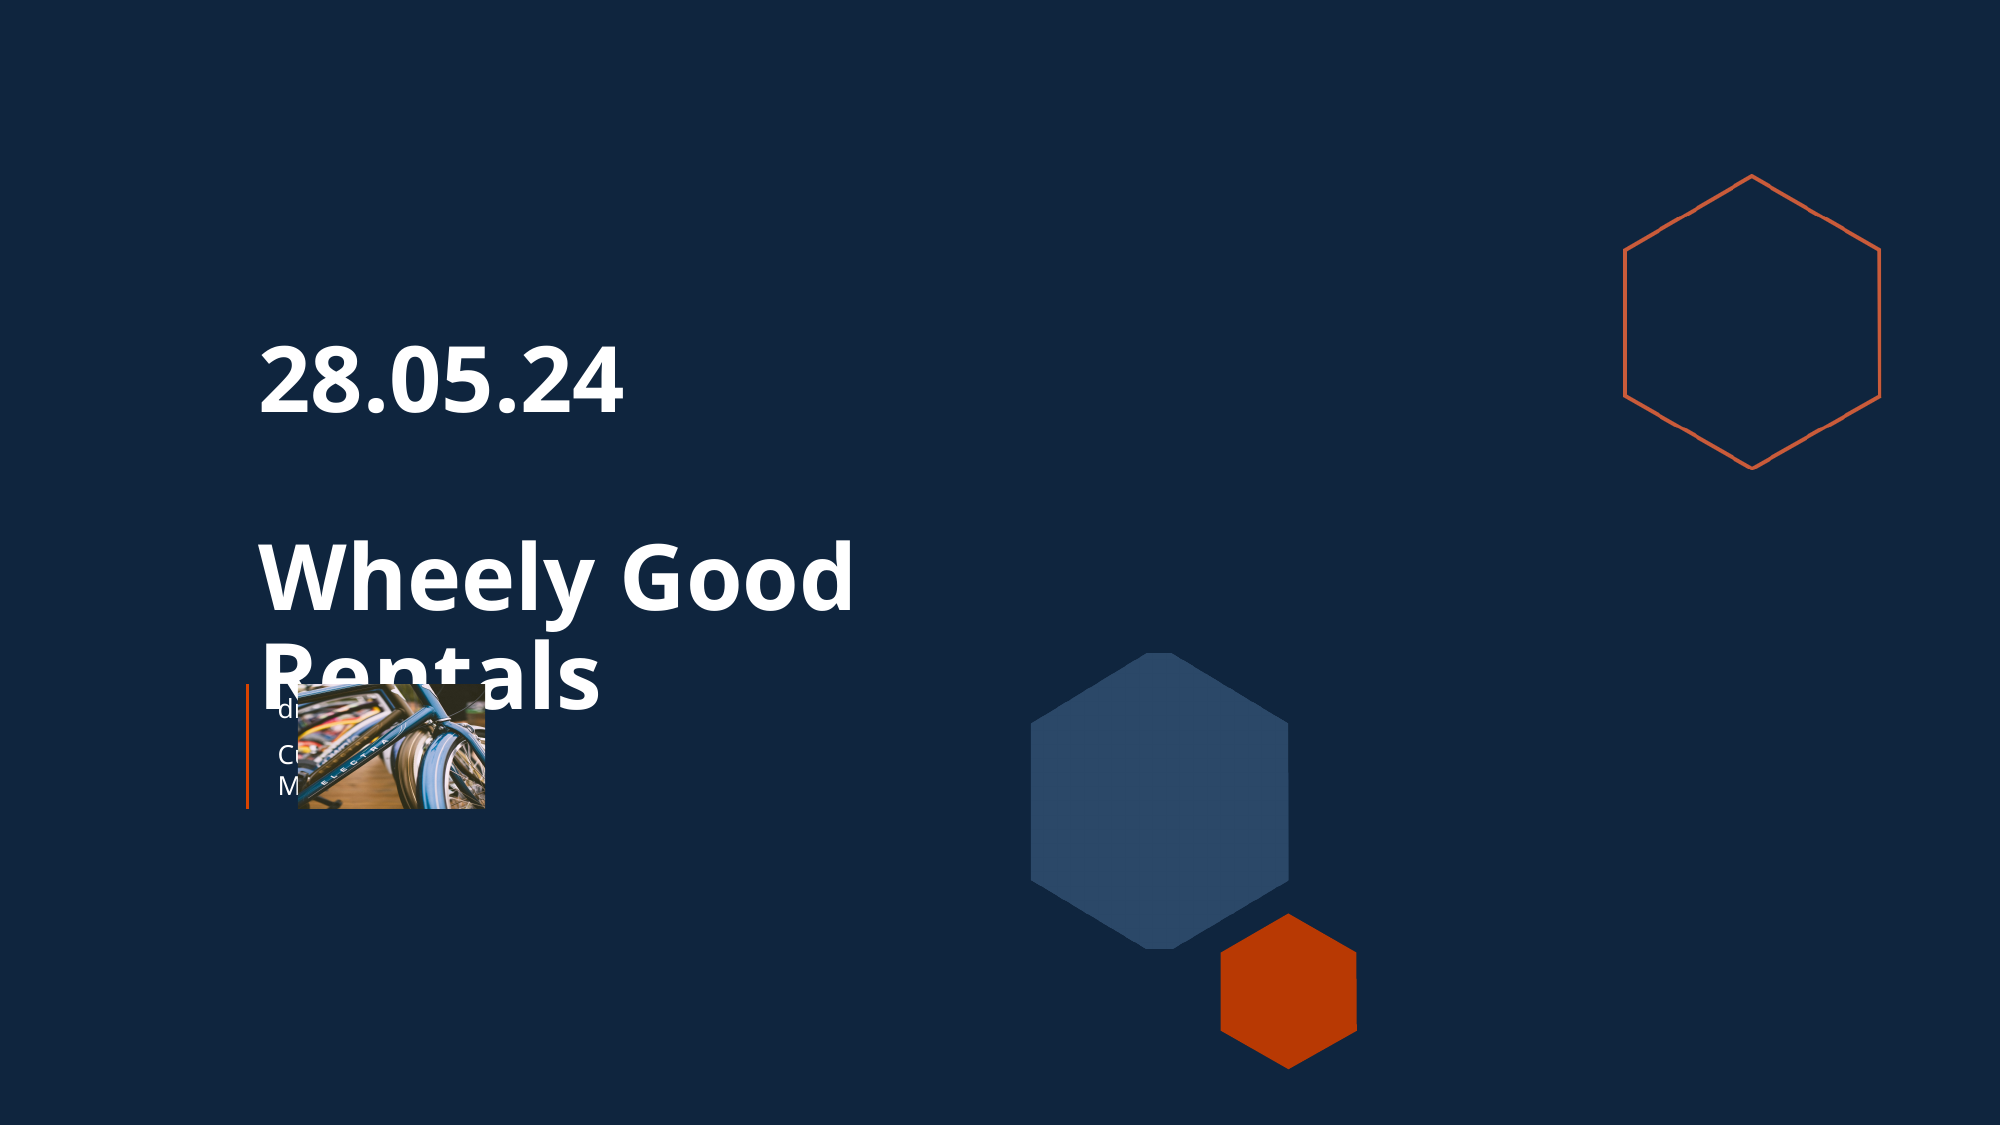

# 28.05.24 Wheely Good Rentals
dmTECH
Customer Messaging